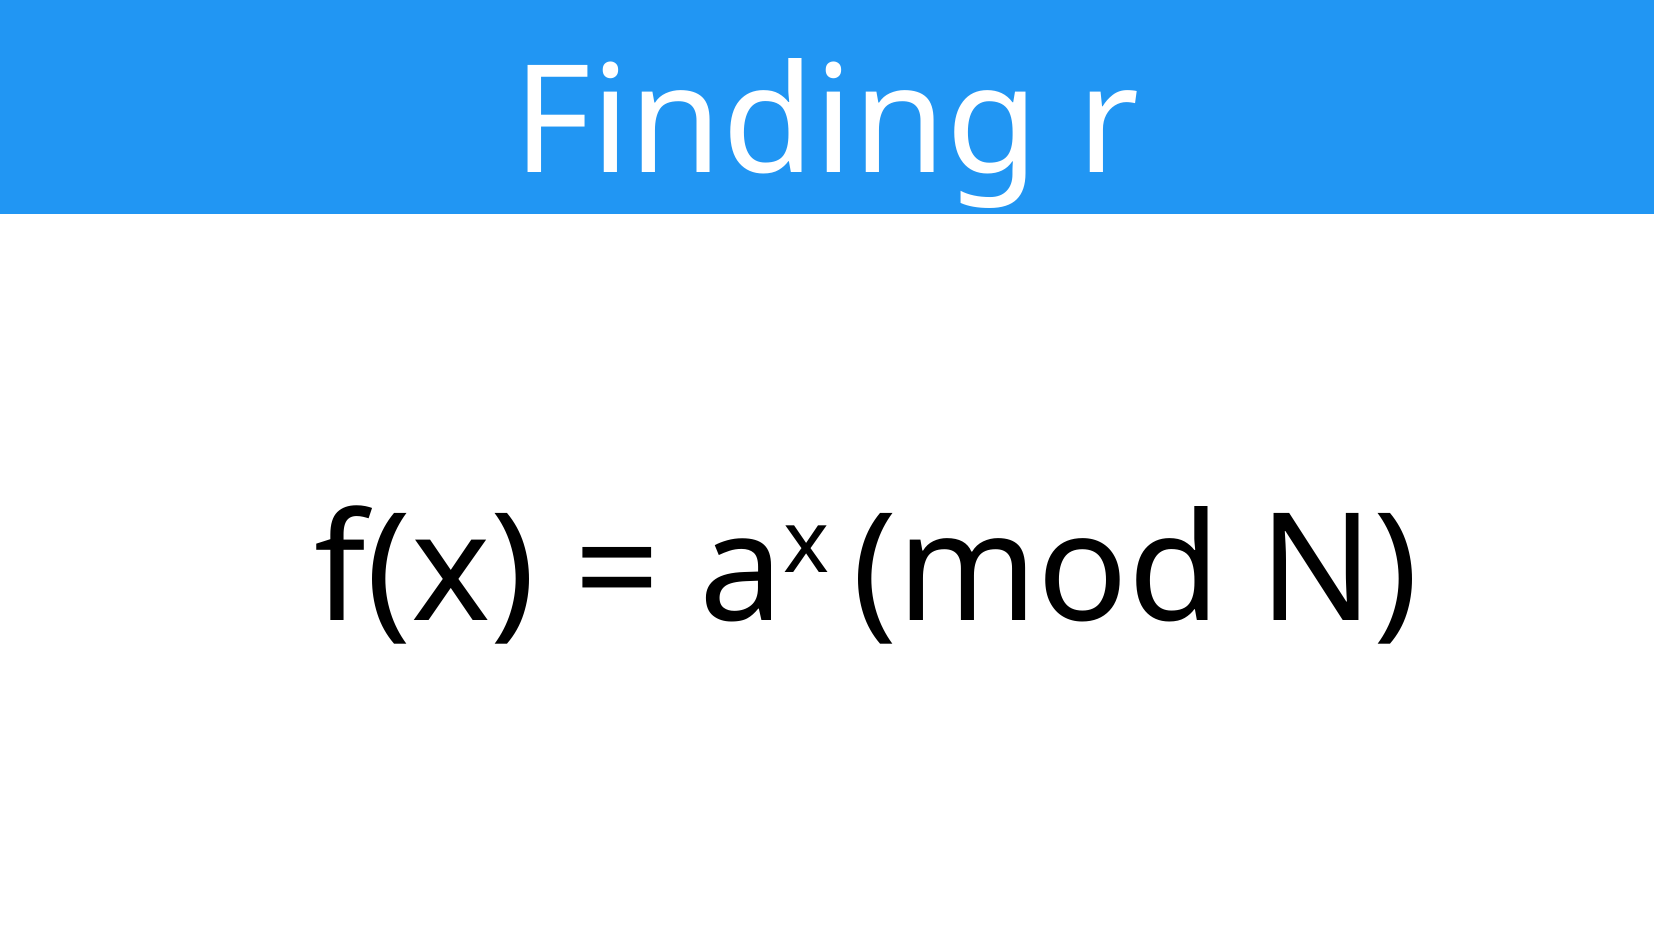

# Finding r
f(x) = ax (mod N)